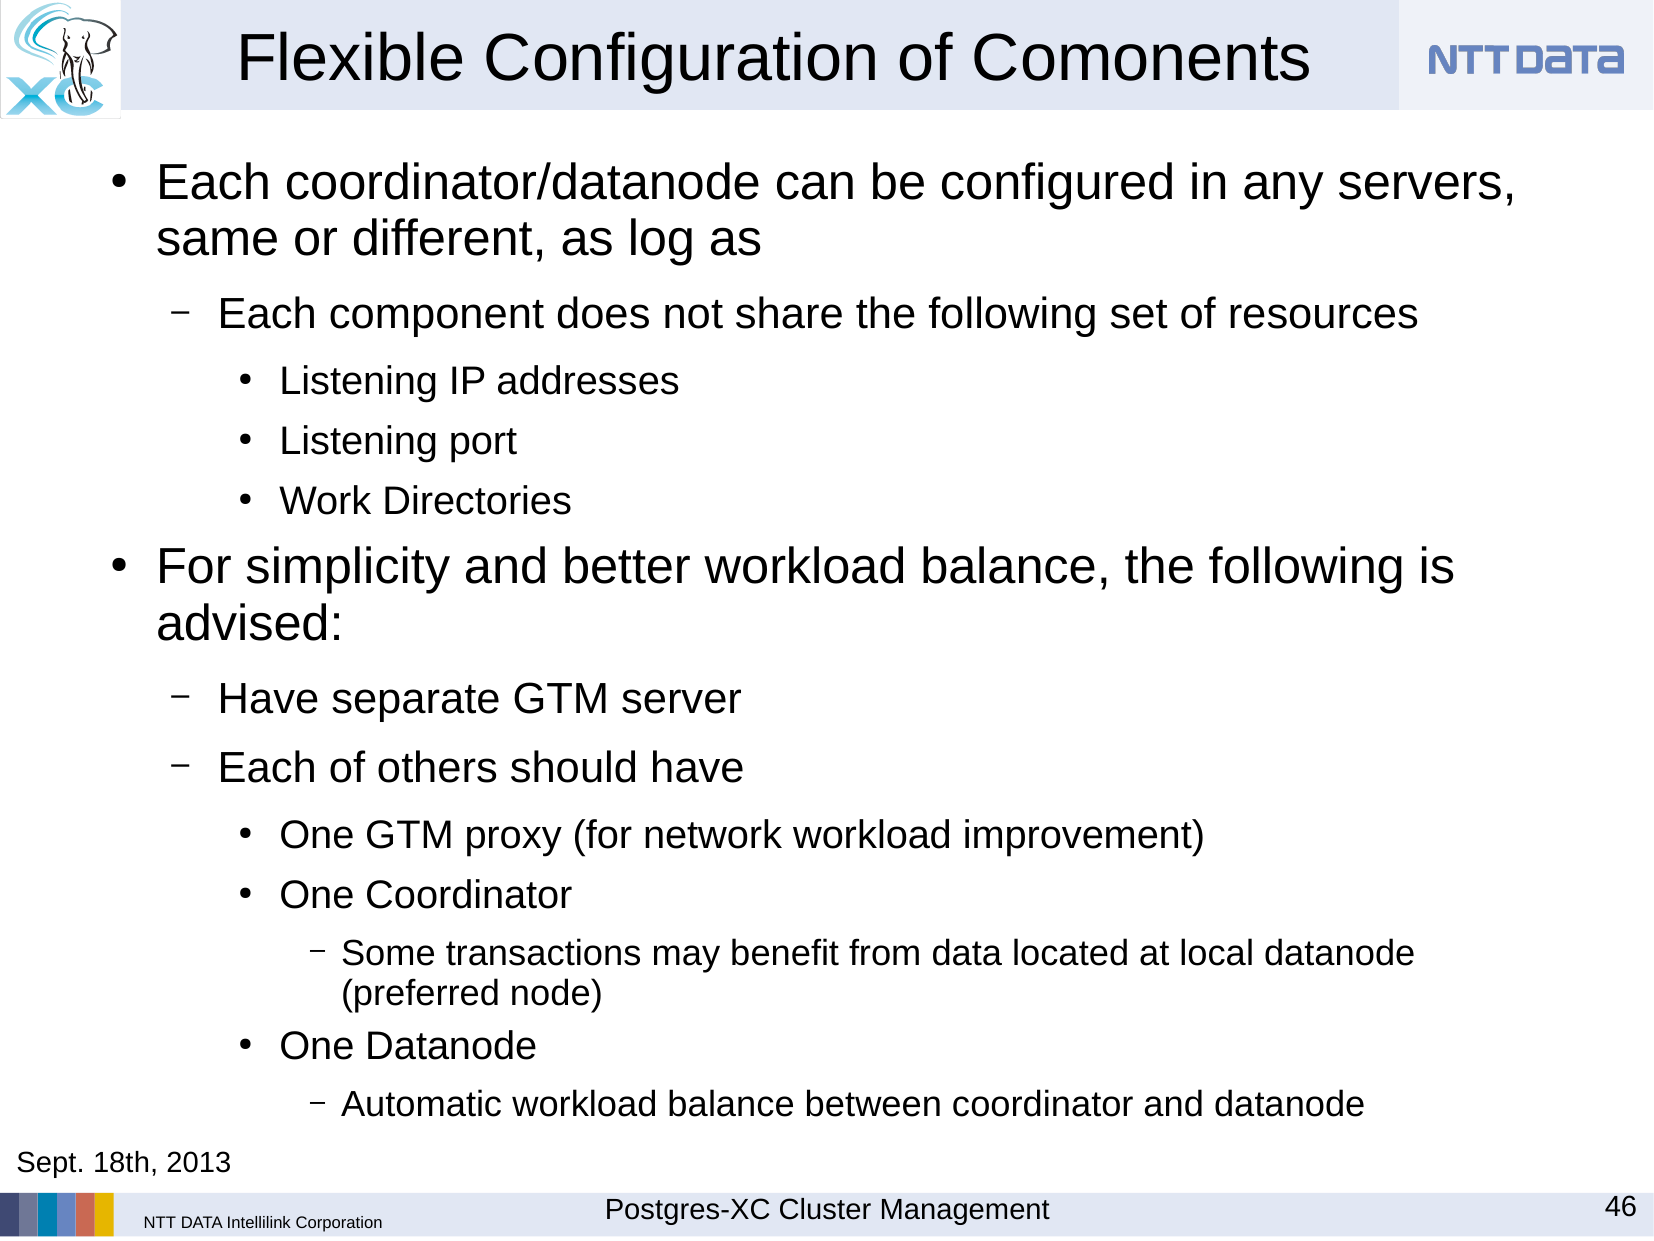

# Flexible Configuration of Comonents
Each coordinator/datanode can be configured in any servers, same or different, as log as
Each component does not share the following set of resources
Listening IP addresses
Listening port
Work Directories
For simplicity and better workload balance, the following is advised:
Have separate GTM server
Each of others should have
One GTM proxy (for network workload improvement)
One Coordinator
Some transactions may benefit from data located at local datanode (preferred node)
One Datanode
Automatic workload balance between coordinator and datanode
Sept. 18th, 2013
46
Postgres-XC Cluster Management